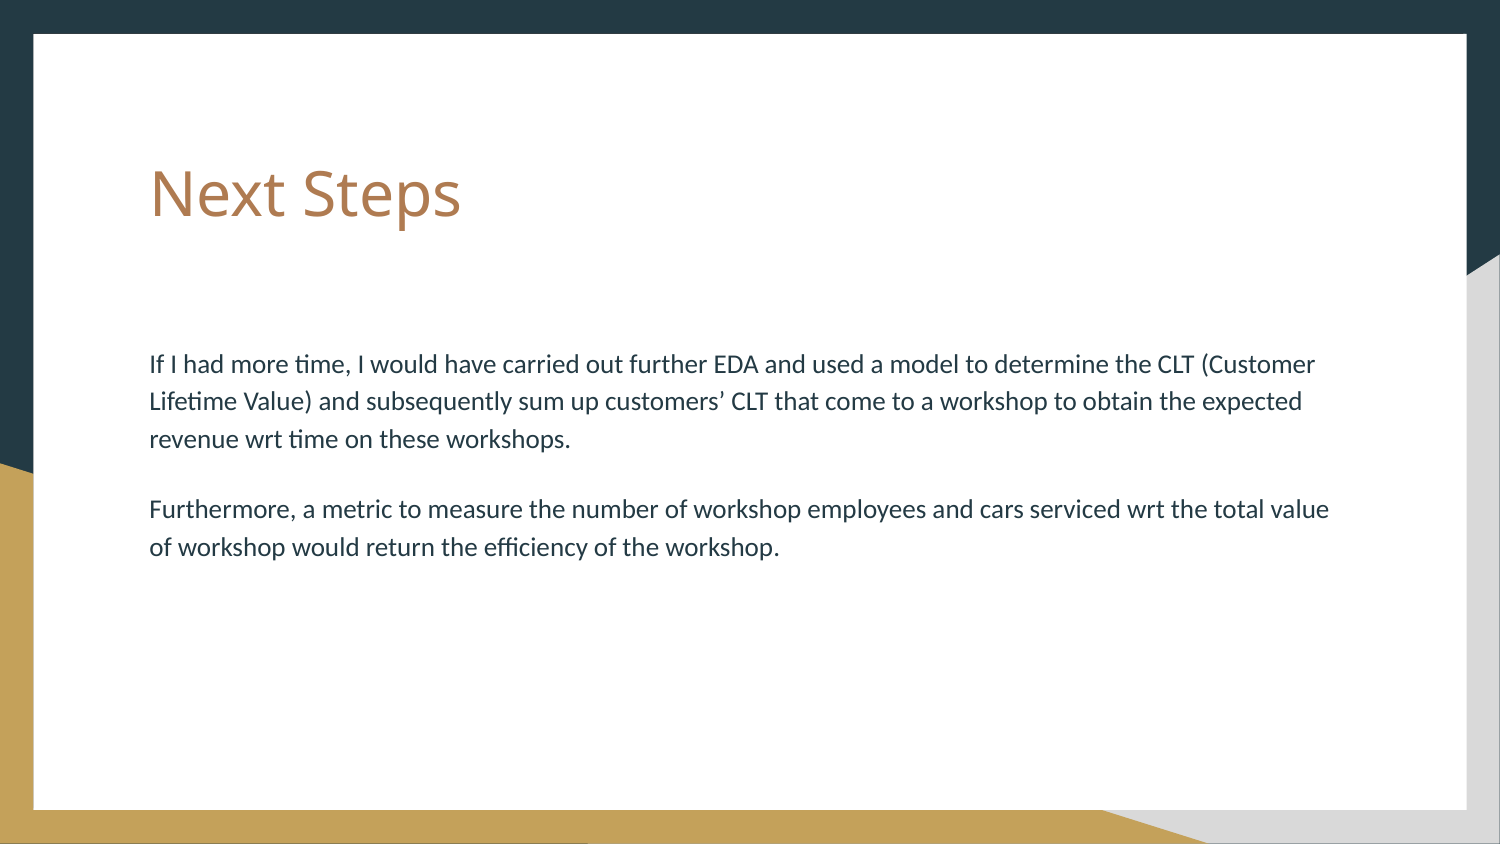

# Next Steps
If I had more time, I would have carried out further EDA and used a model to determine the CLT (Customer Lifetime Value) and subsequently sum up customers’ CLT that come to a workshop to obtain the expected revenue wrt time on these workshops.
Furthermore, a metric to measure the number of workshop employees and cars serviced wrt the total value of workshop would return the efficiency of the workshop.